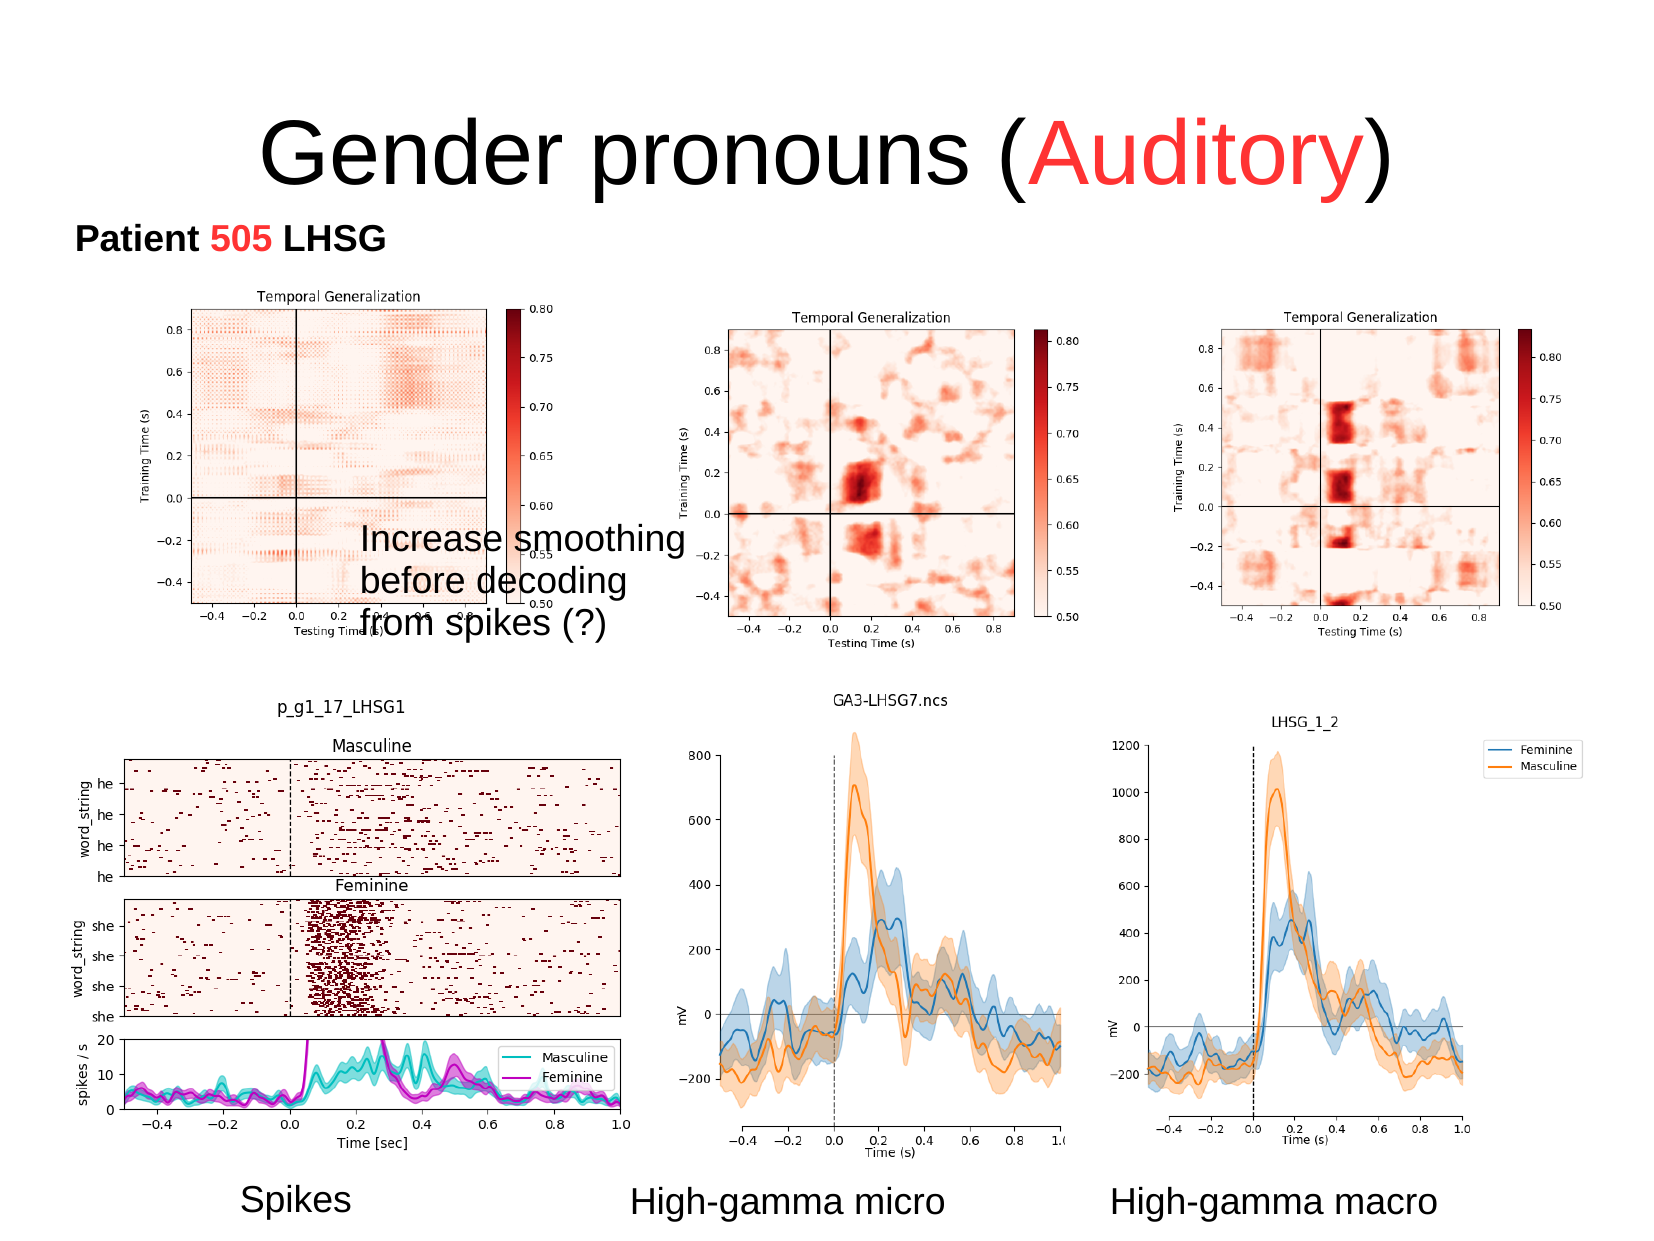

# Gender pronouns (Auditory)
Patient 505 LHSG
Increase smoothing before decoding from spikes (?)
Spikes
High-gamma micro
High-gamma macro